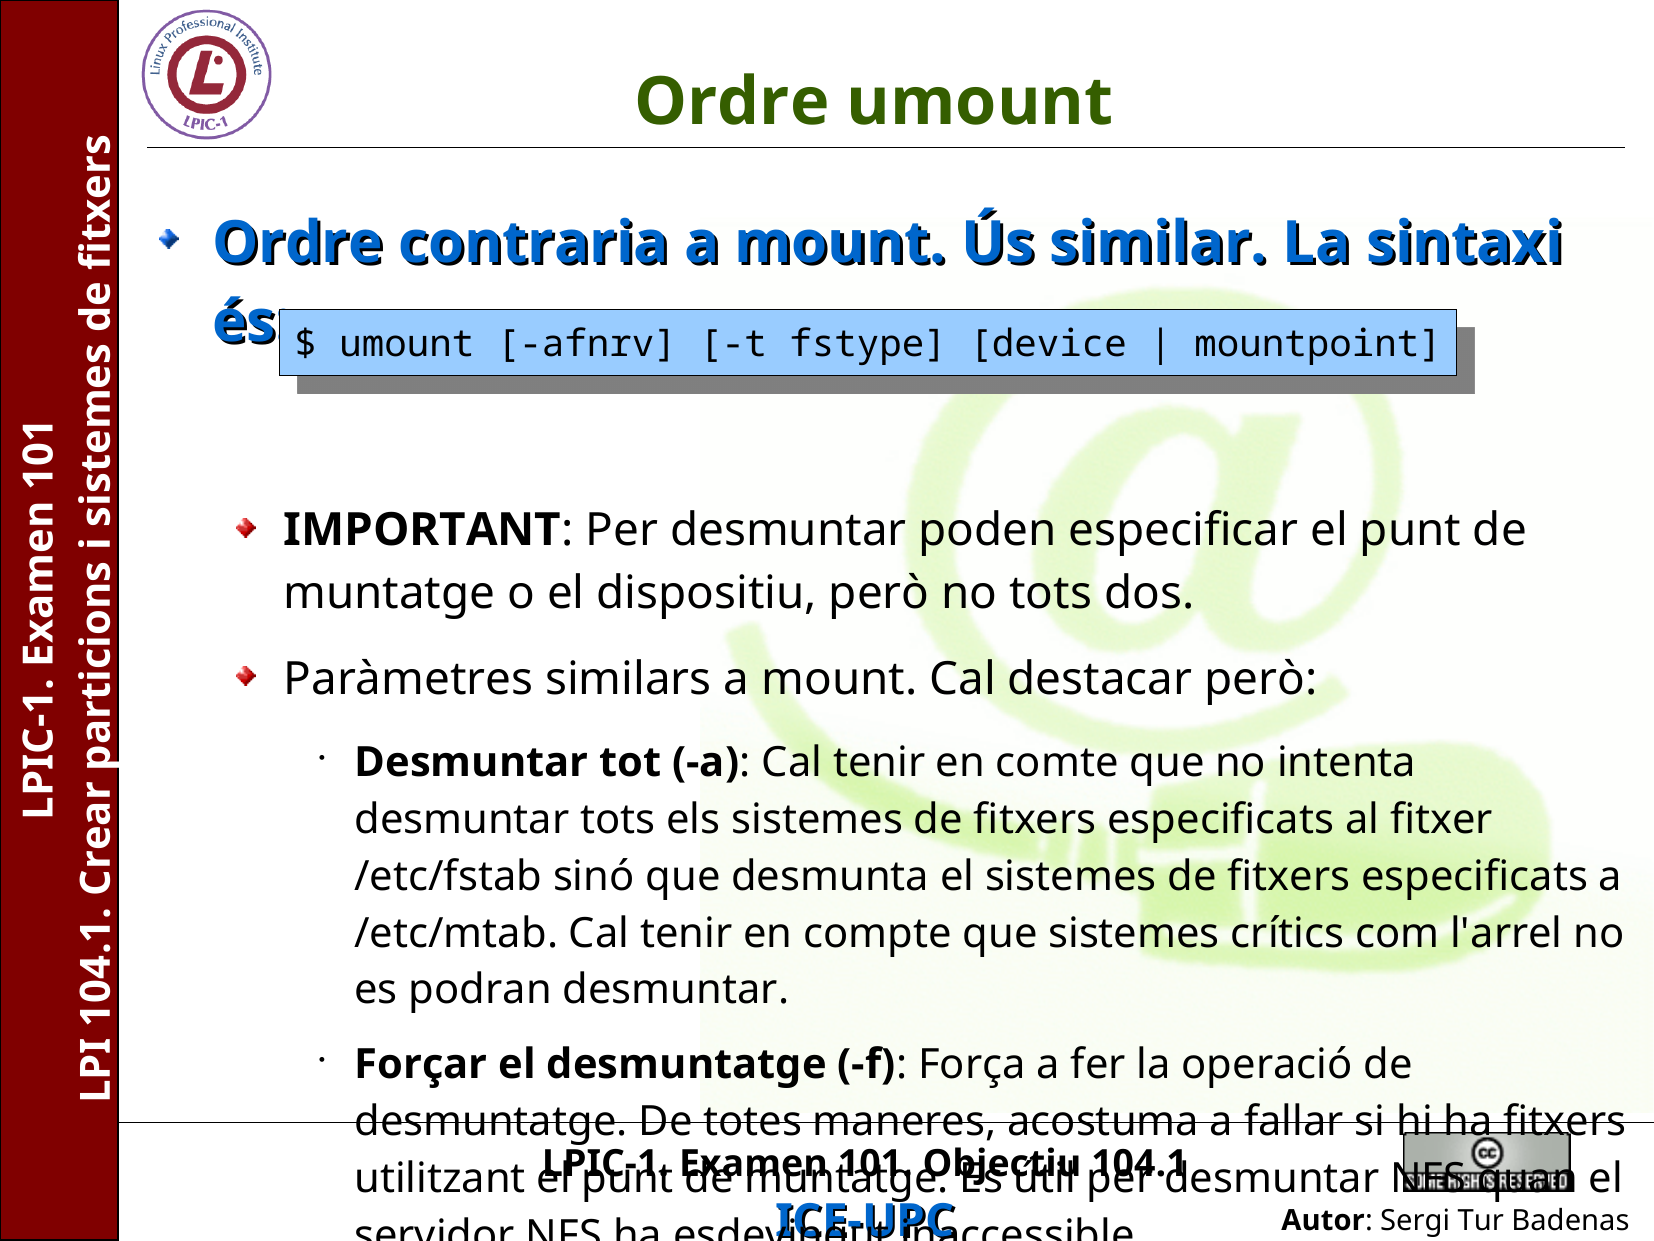

# Ordre umount
Ordre contraria a mount. Ús similar. La sintaxi és:
IMPORTANT: Per desmuntar poden especificar el punt de muntatge o el dispositiu, però no tots dos.
Paràmetres similars a mount. Cal destacar però:
Desmuntar tot (-a): Cal tenir en comte que no intenta desmuntar tots els sistemes de fitxers especificats al fitxer /etc/fstab sinó que desmunta el sistemes de fitxers especificats a /etc/mtab. Cal tenir en compte que sistemes crítics com l'arrel no es podran desmuntar.
Forçar el desmuntatge (-f): Força a fer la operació de desmuntatge. De totes maneres, acostuma a fallar si hi ha fitxers utilitzant el punt de muntatge. Es útil per desmuntar NFS quan el servidor NFS ha esdevingut inaccessible.
$ umount [-afnrv] [-t fstype] [device | mountpoint]